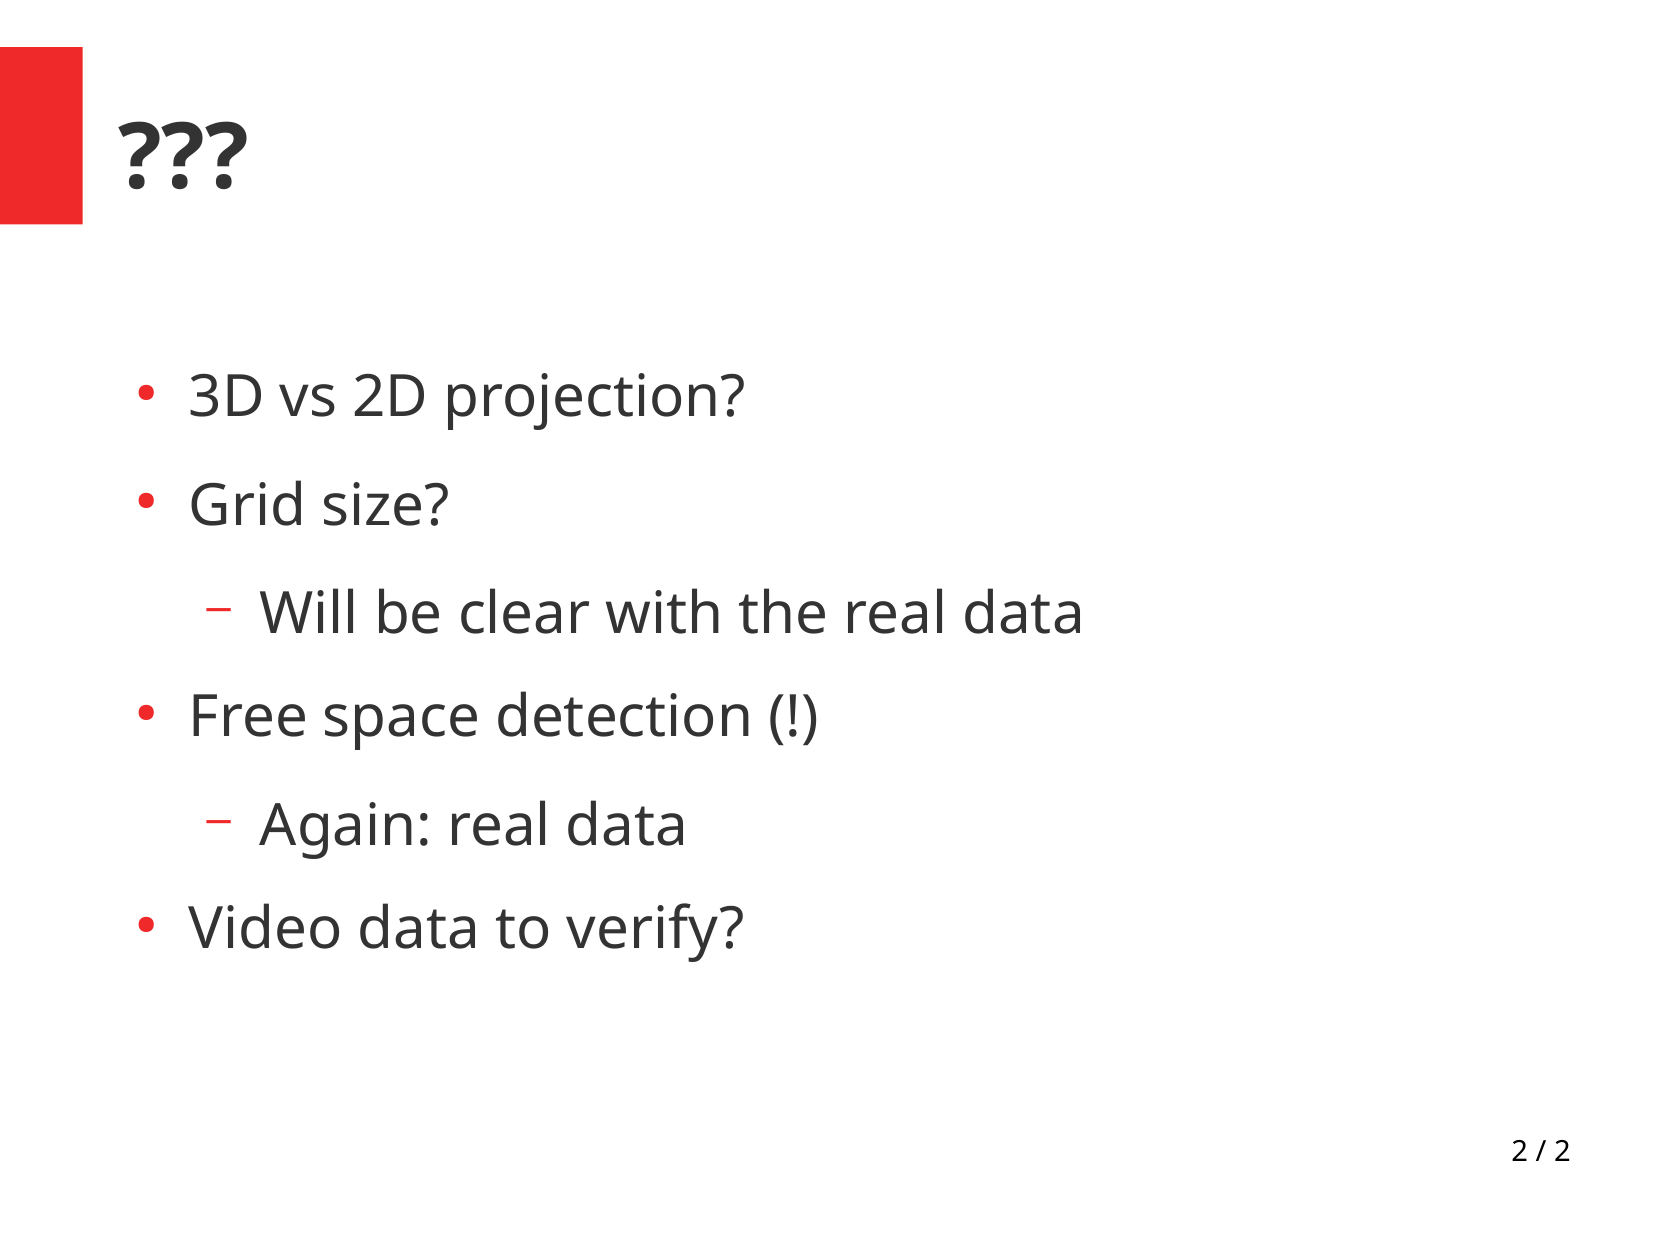

# ???
3D vs 2D projection?
Grid size?
Will be clear with the real data
Free space detection (!)
Again: real data
Video data to verify?
2